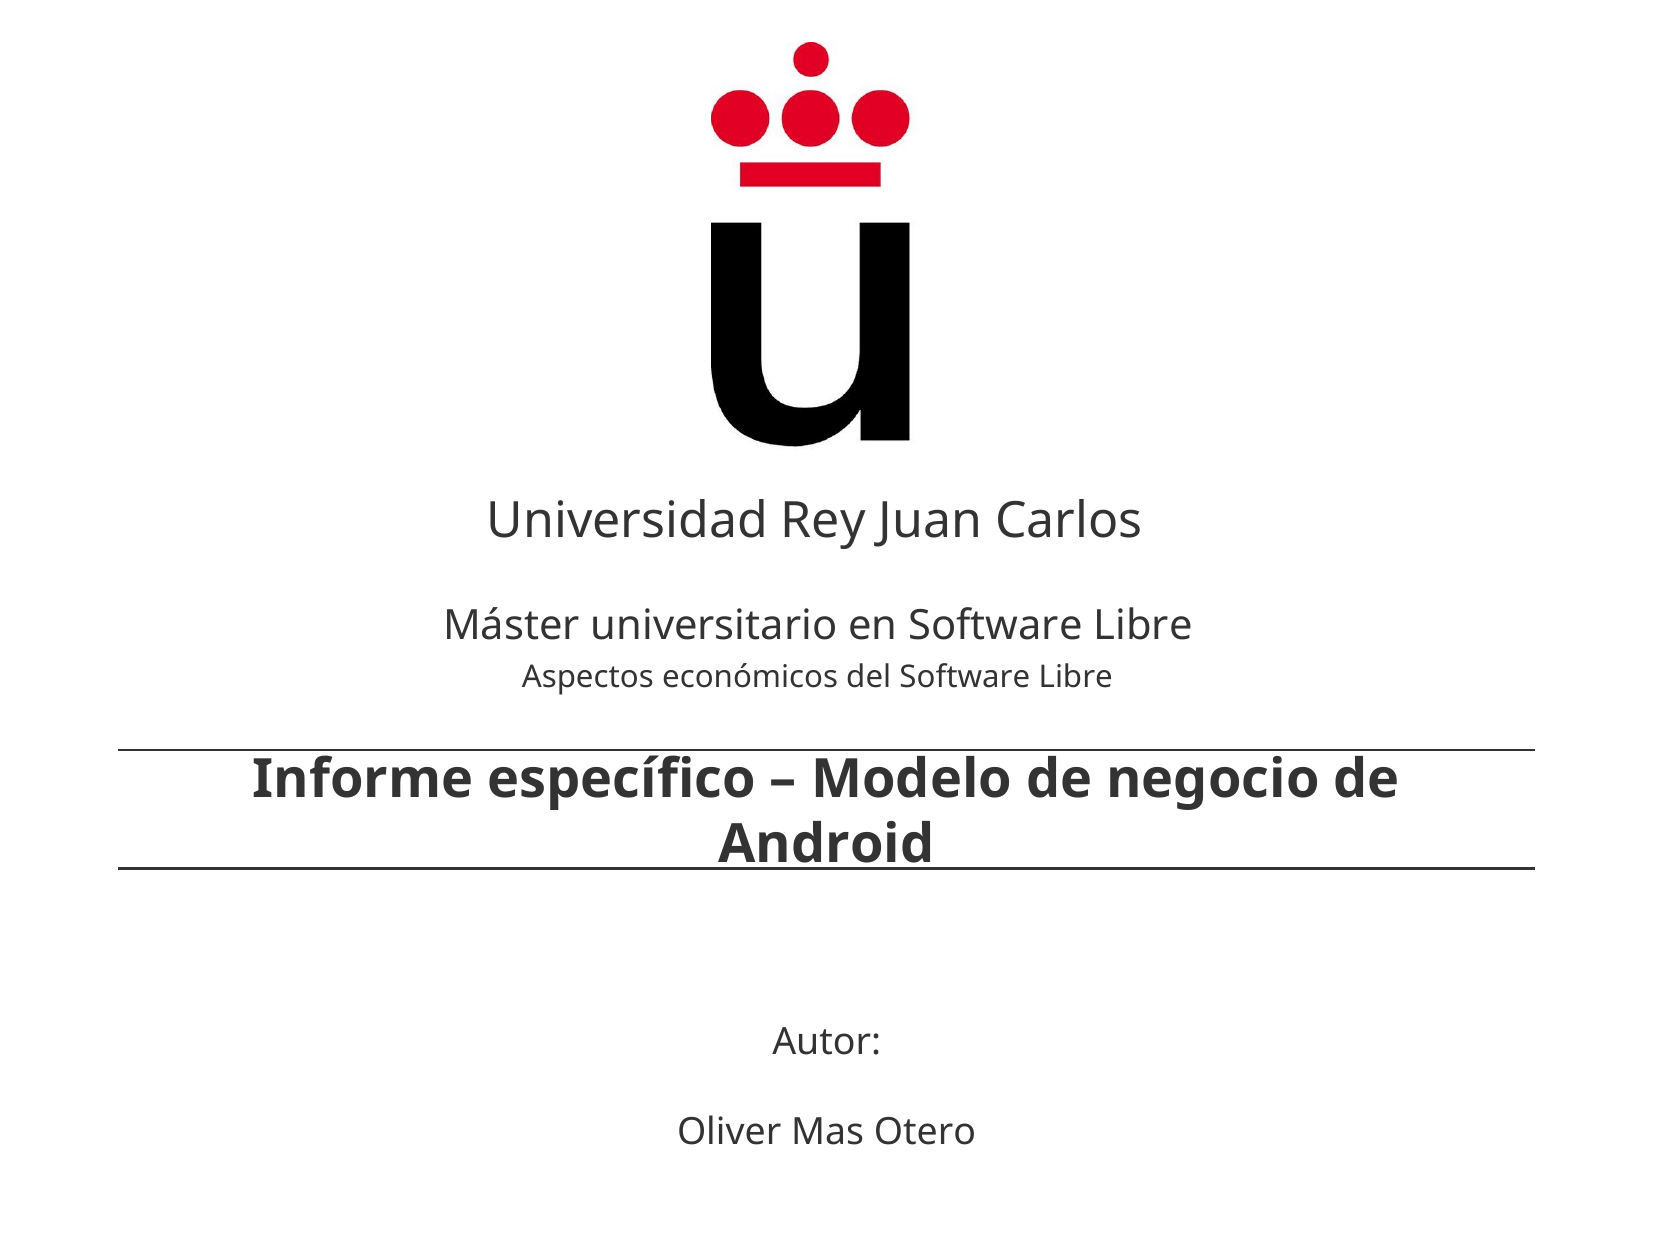

Universidad Rey Juan Carlos
Máster universitario en Software Libre
Aspectos económicos del Software Libre
Informe específico – Modelo de negocio de Android
Autor:
Oliver Mas Otero